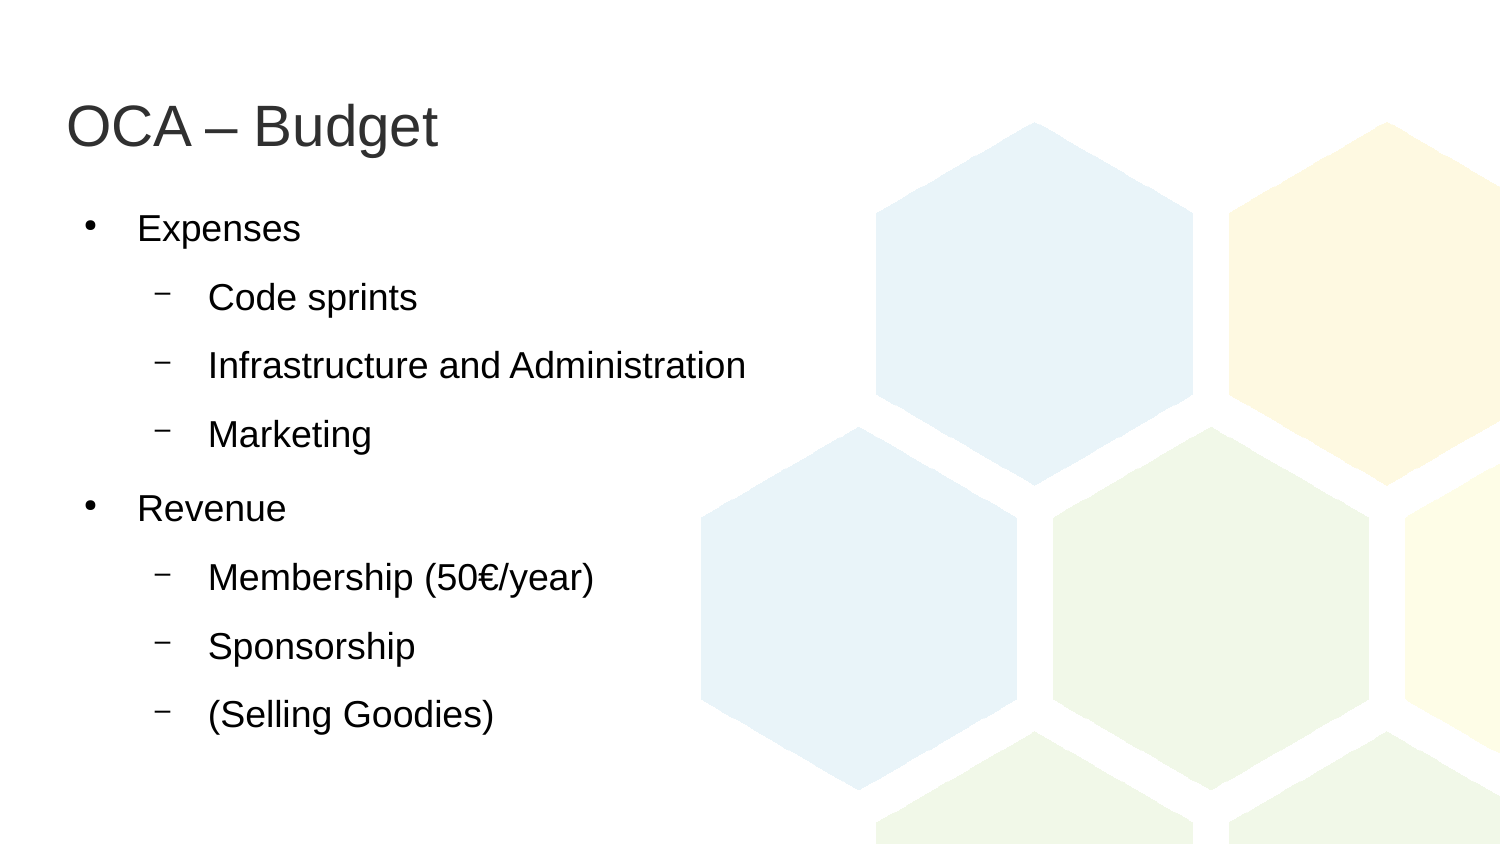

# OCA – Budget
Expenses
Code sprints
Infrastructure and Administration
Marketing
Revenue
Membership (50€/year)
Sponsorship
(Selling Goodies)